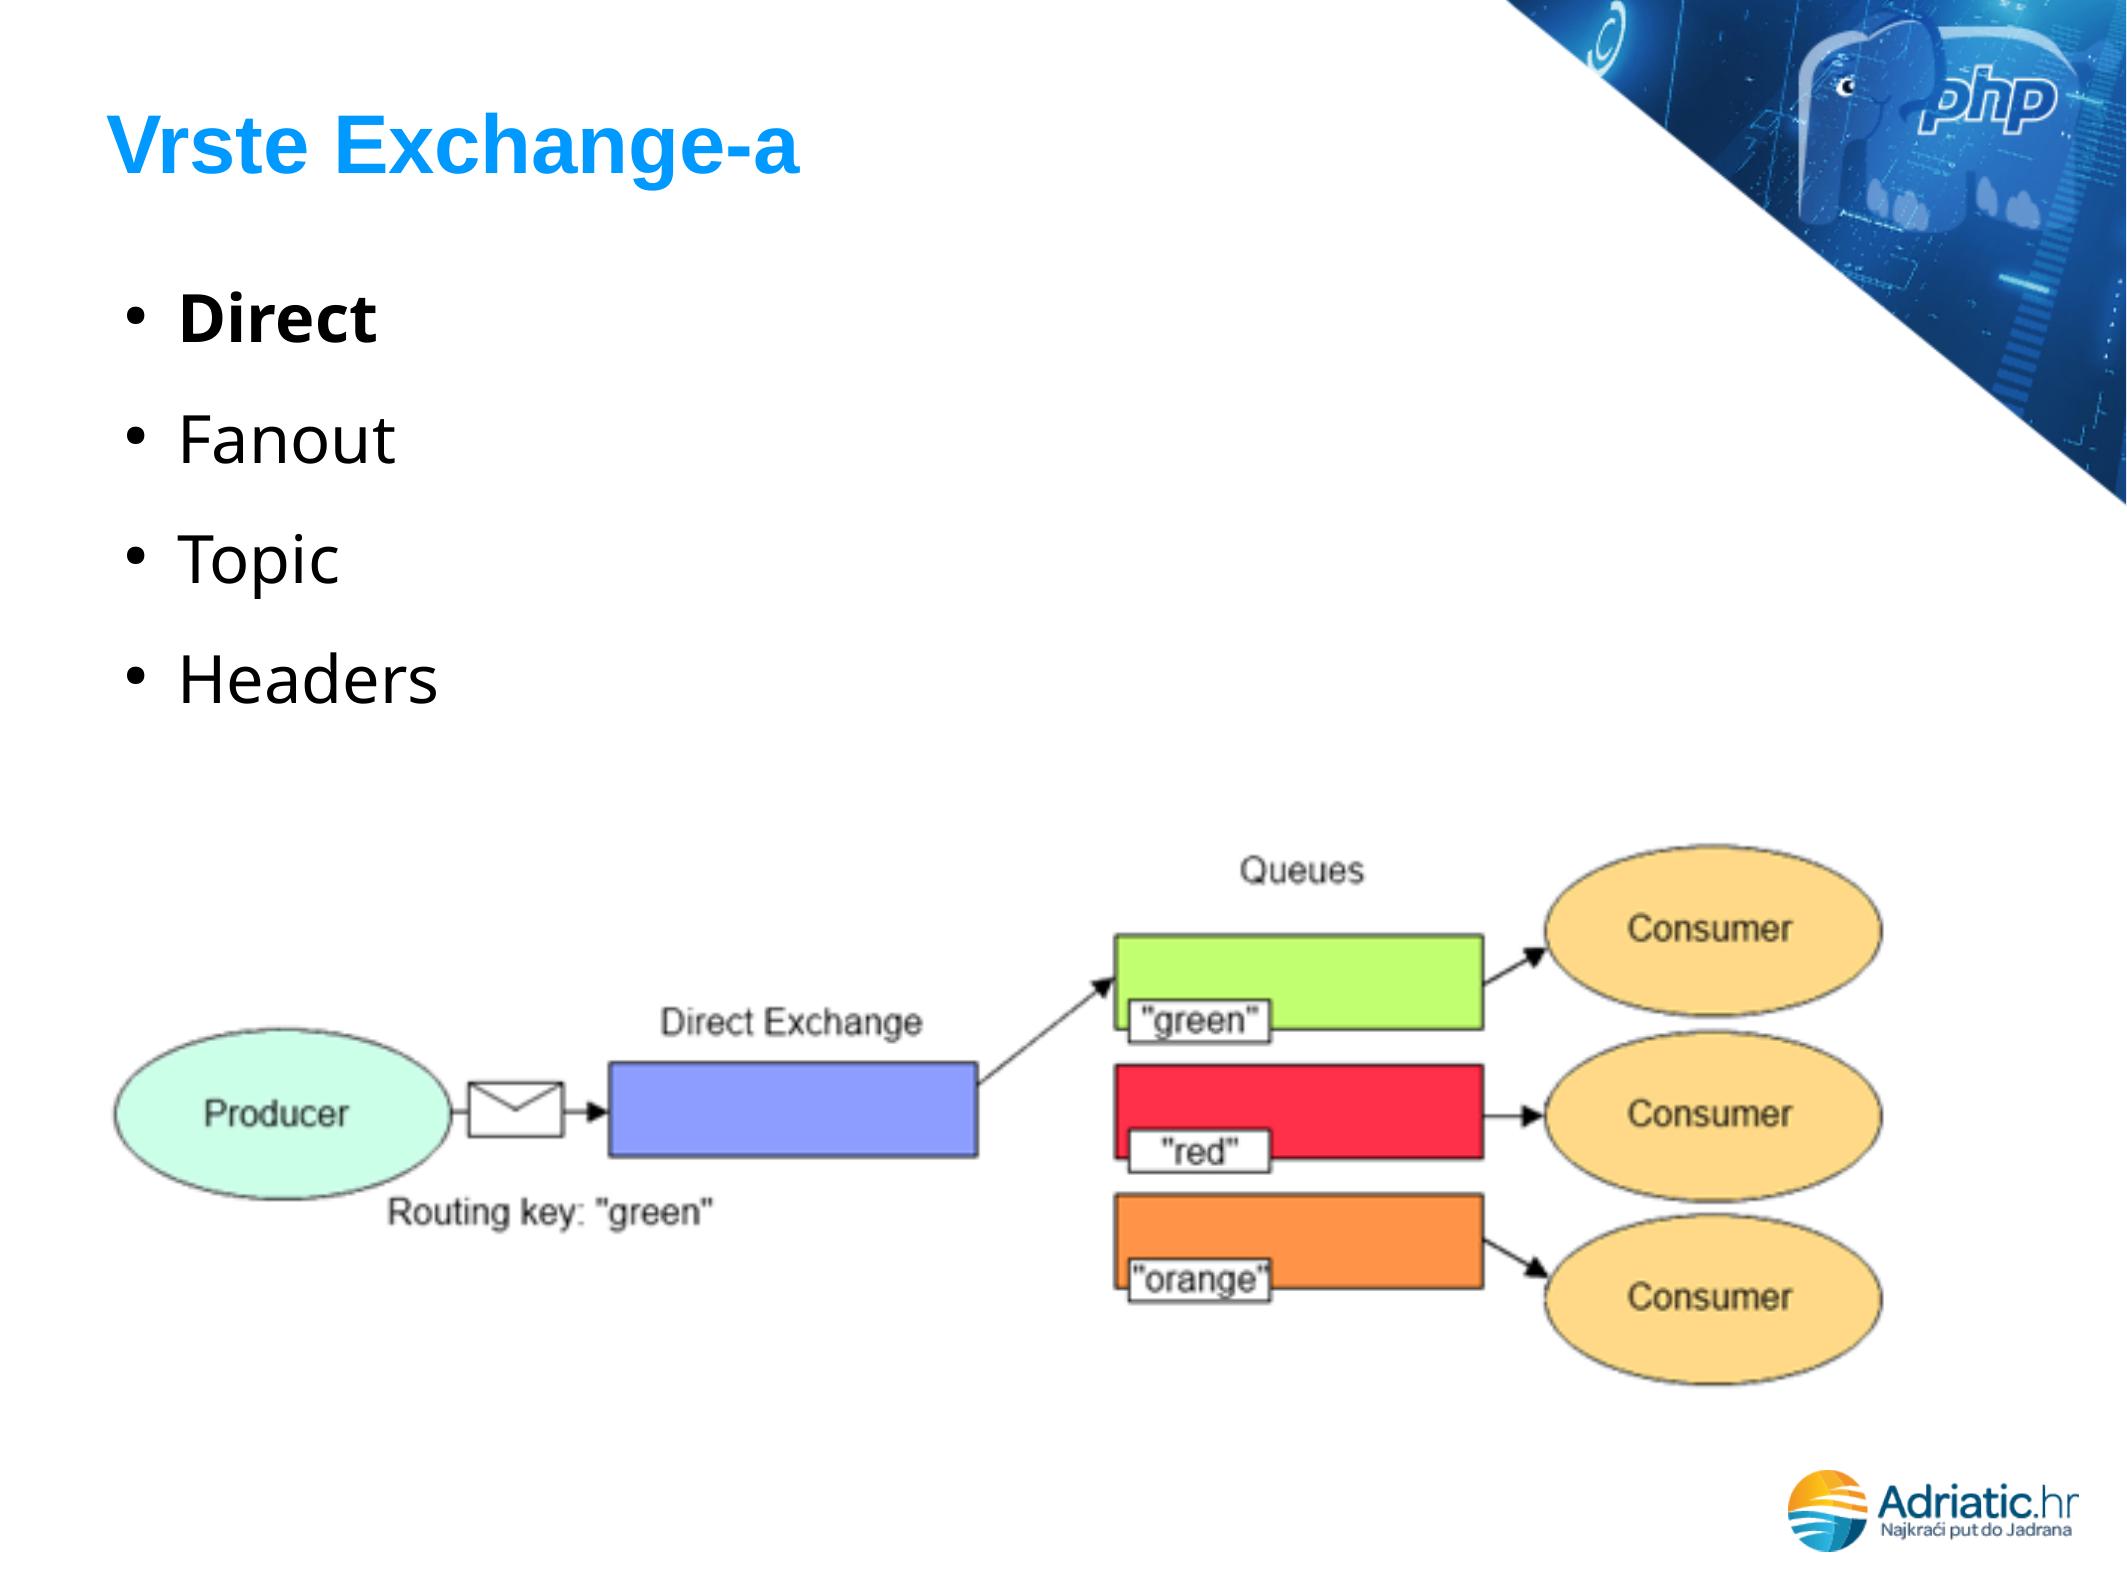

# Vrste Exchange-a
Direct
Fanout
Topic
Headers